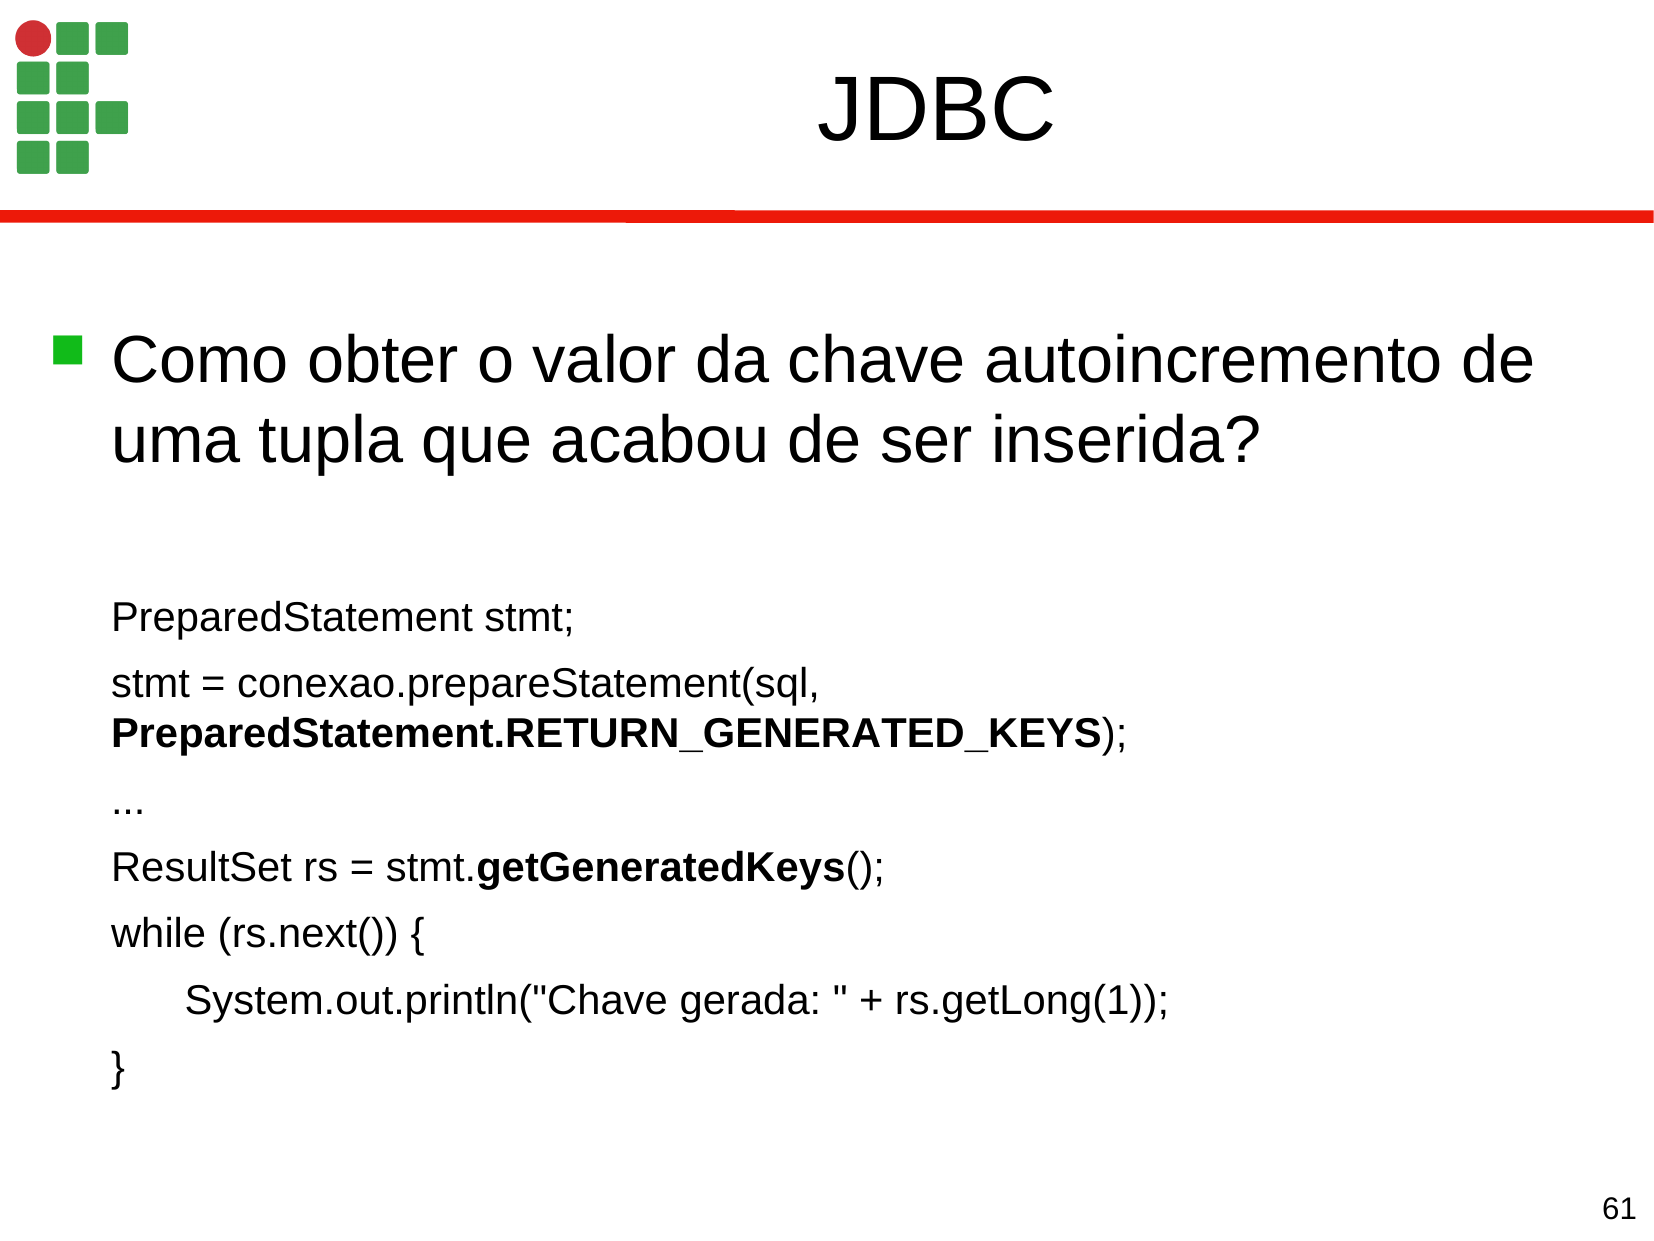

JDBC
Como obter o valor da chave autoincremento de uma tupla que acabou de ser inserida?
PreparedStatement stmt;
stmt = conexao.prepareStatement(sql, PreparedStatement.RETURN_GENERATED_KEYS);
...
ResultSet rs = stmt.getGeneratedKeys();
while (rs.next()) {
	System.out.println("Chave gerada: " + rs.getLong(1));
}